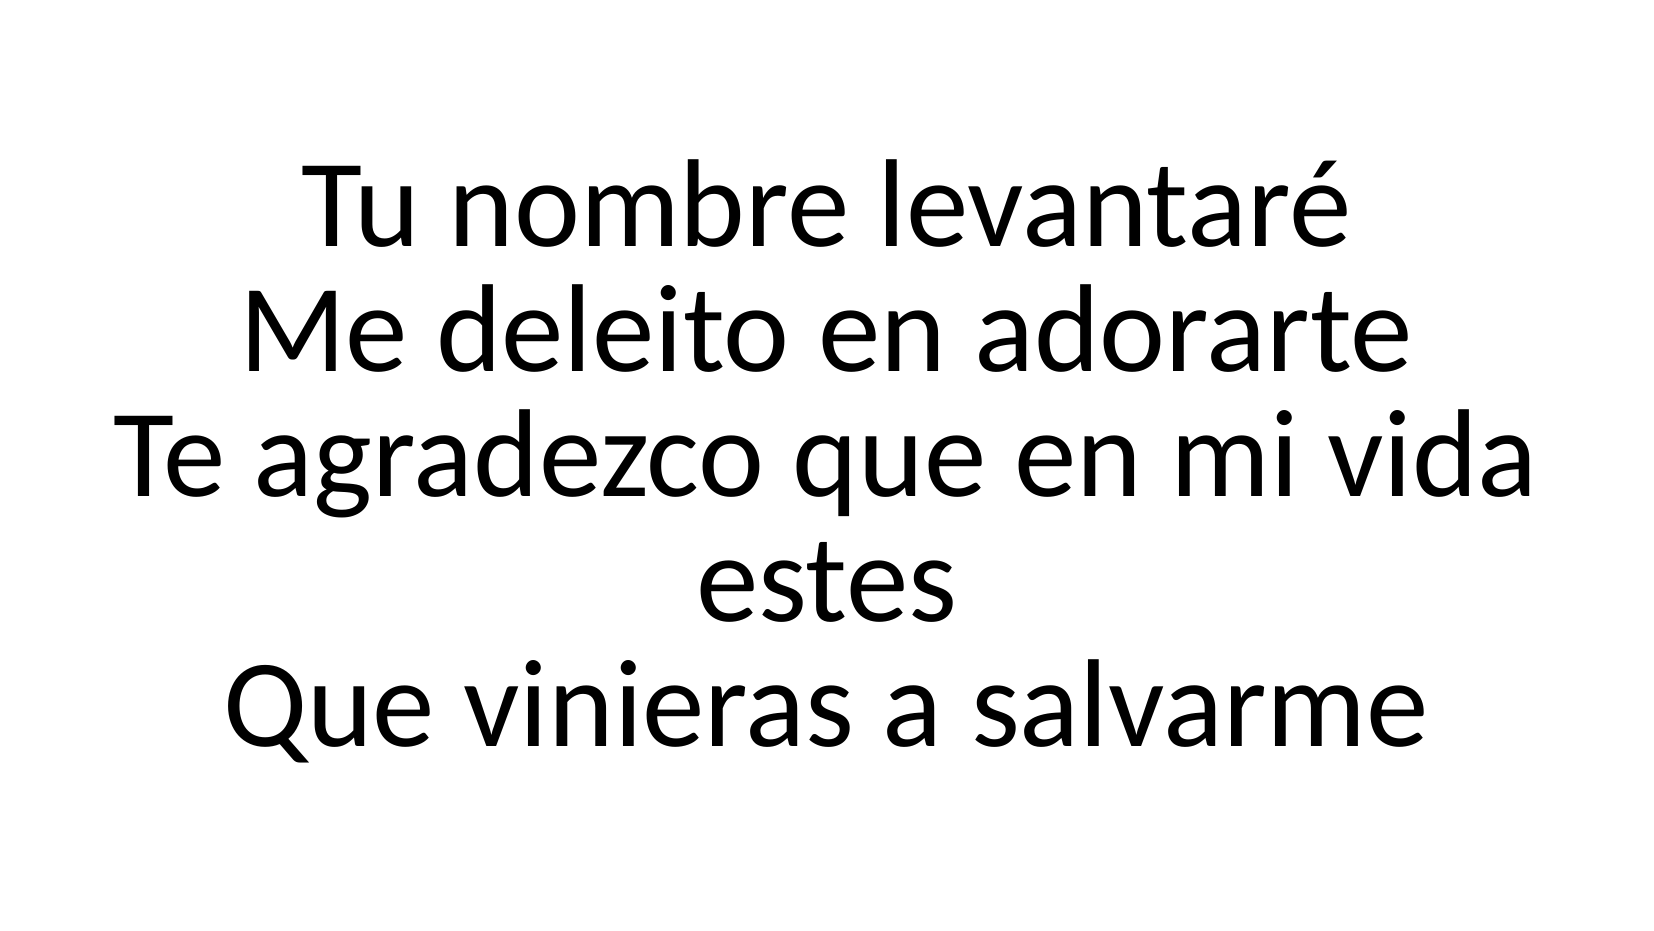

# Tu nombre levantaré Me deleito en adorarte Te agradezco que en mi vida estes Que vinieras a salvarme